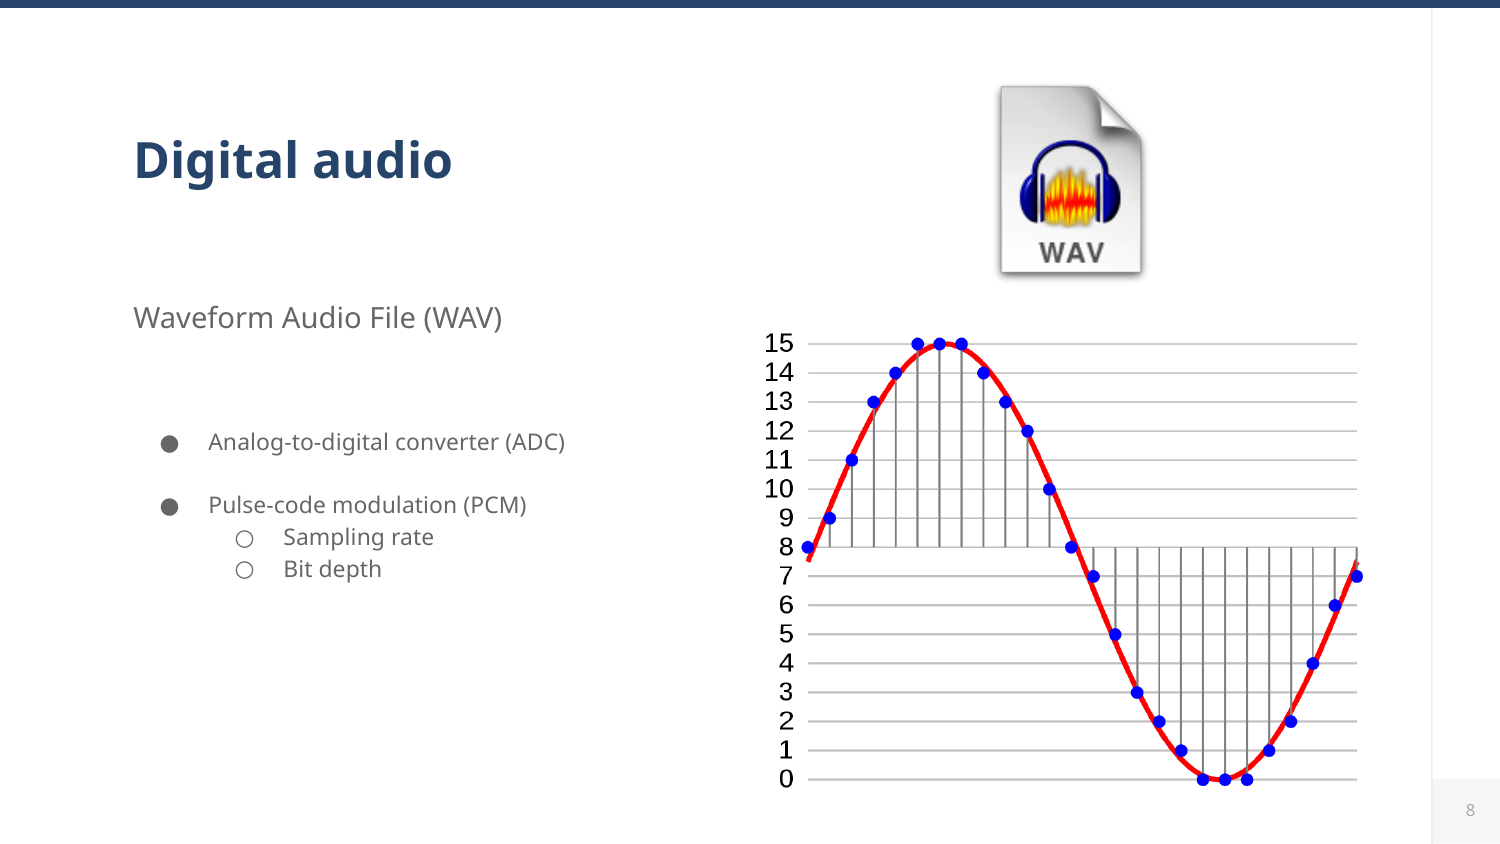

# Digital audio
Waveform Audio File (WAV)
Analog-to-digital converter (ADC)
Pulse-code modulation (PCM)
Sampling rate
Bit depth